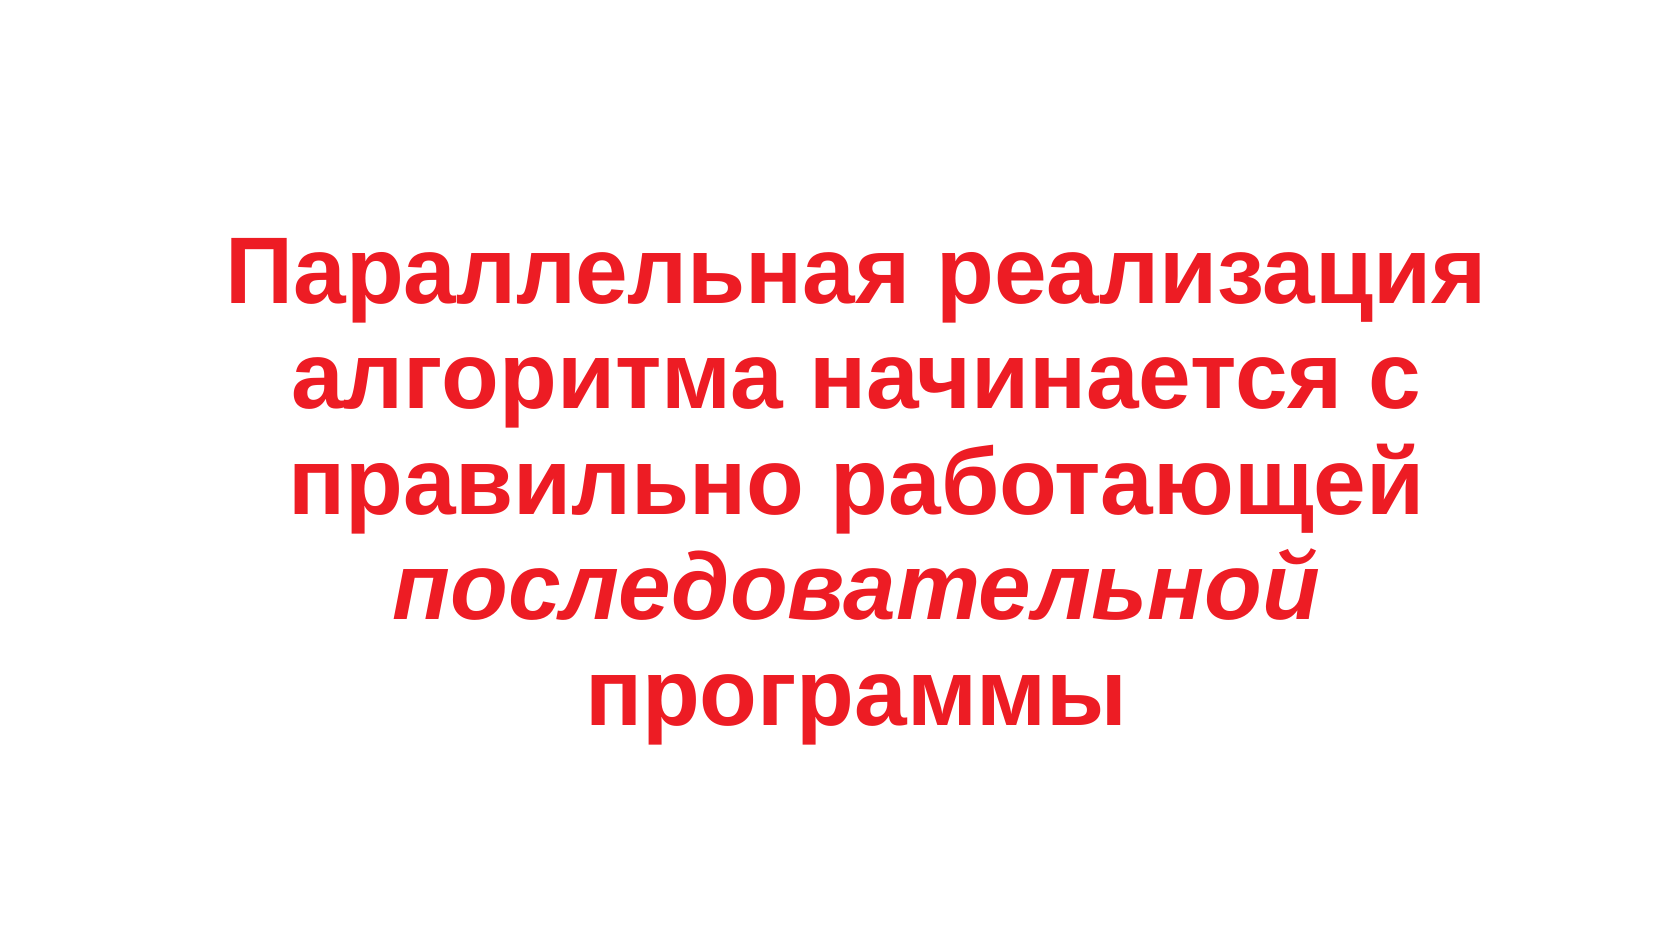

# Параллельная реализация алгоритма начинается с правильно работающей последовательной программы